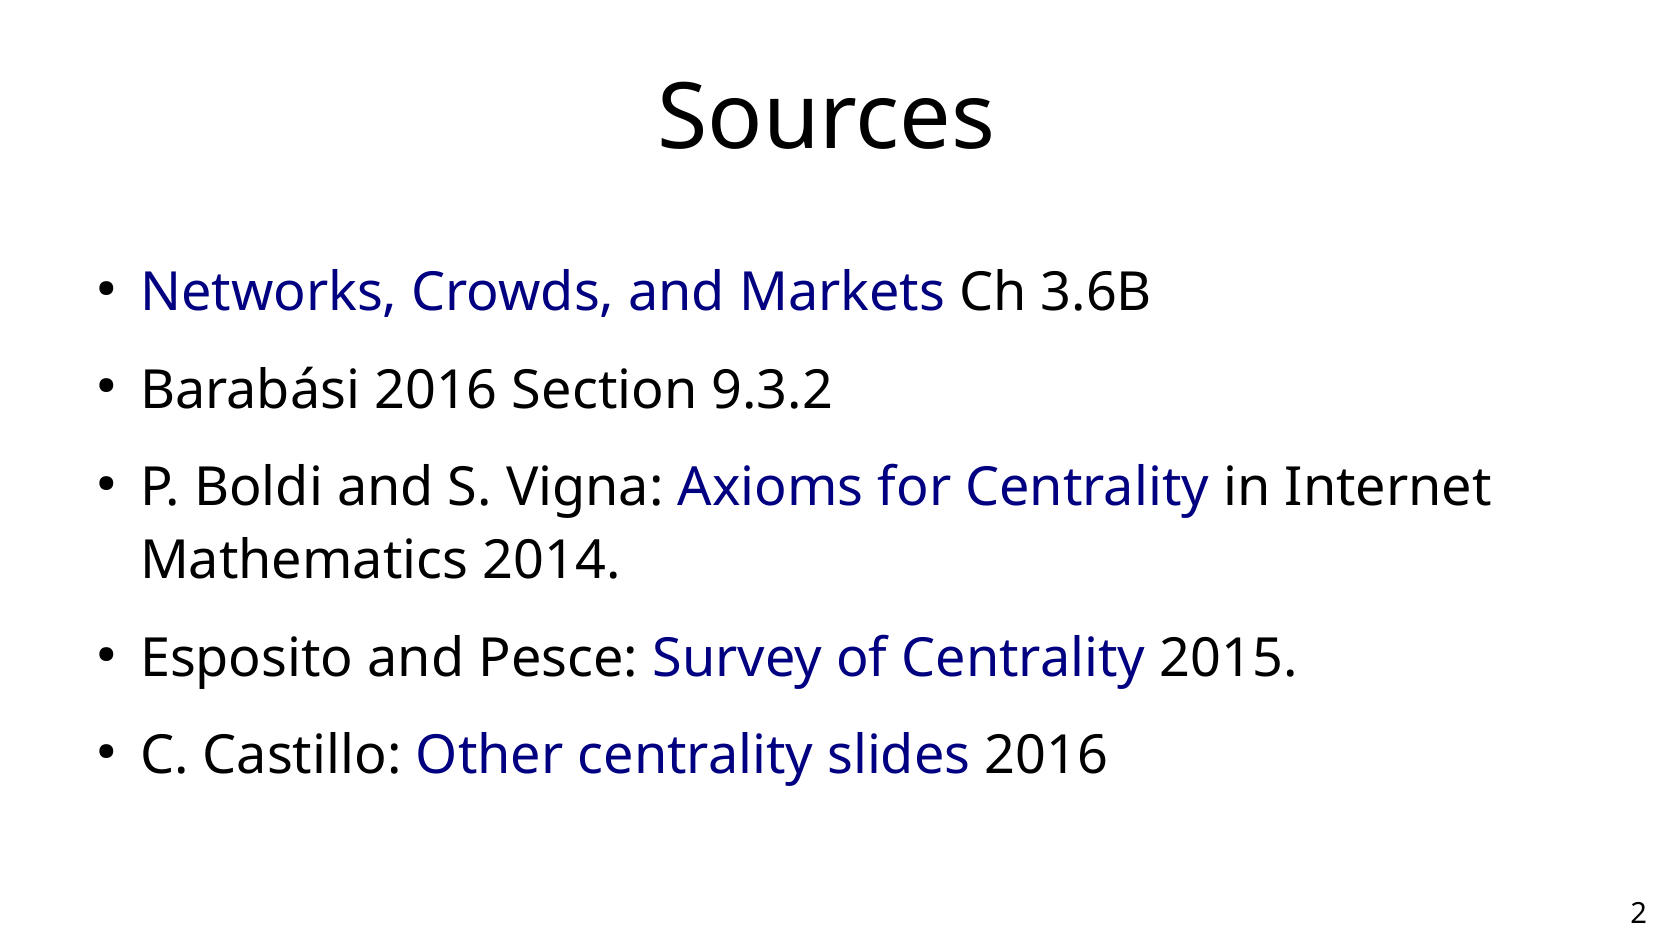

# Sources
Networks, Crowds, and Markets Ch 3.6B
Barabási 2016 Section 9.3.2
P. Boldi and S. Vigna: Axioms for Centrality in Internet Mathematics 2014.
Esposito and Pesce: Survey of Centrality 2015.
C. Castillo: Other centrality slides 2016
2